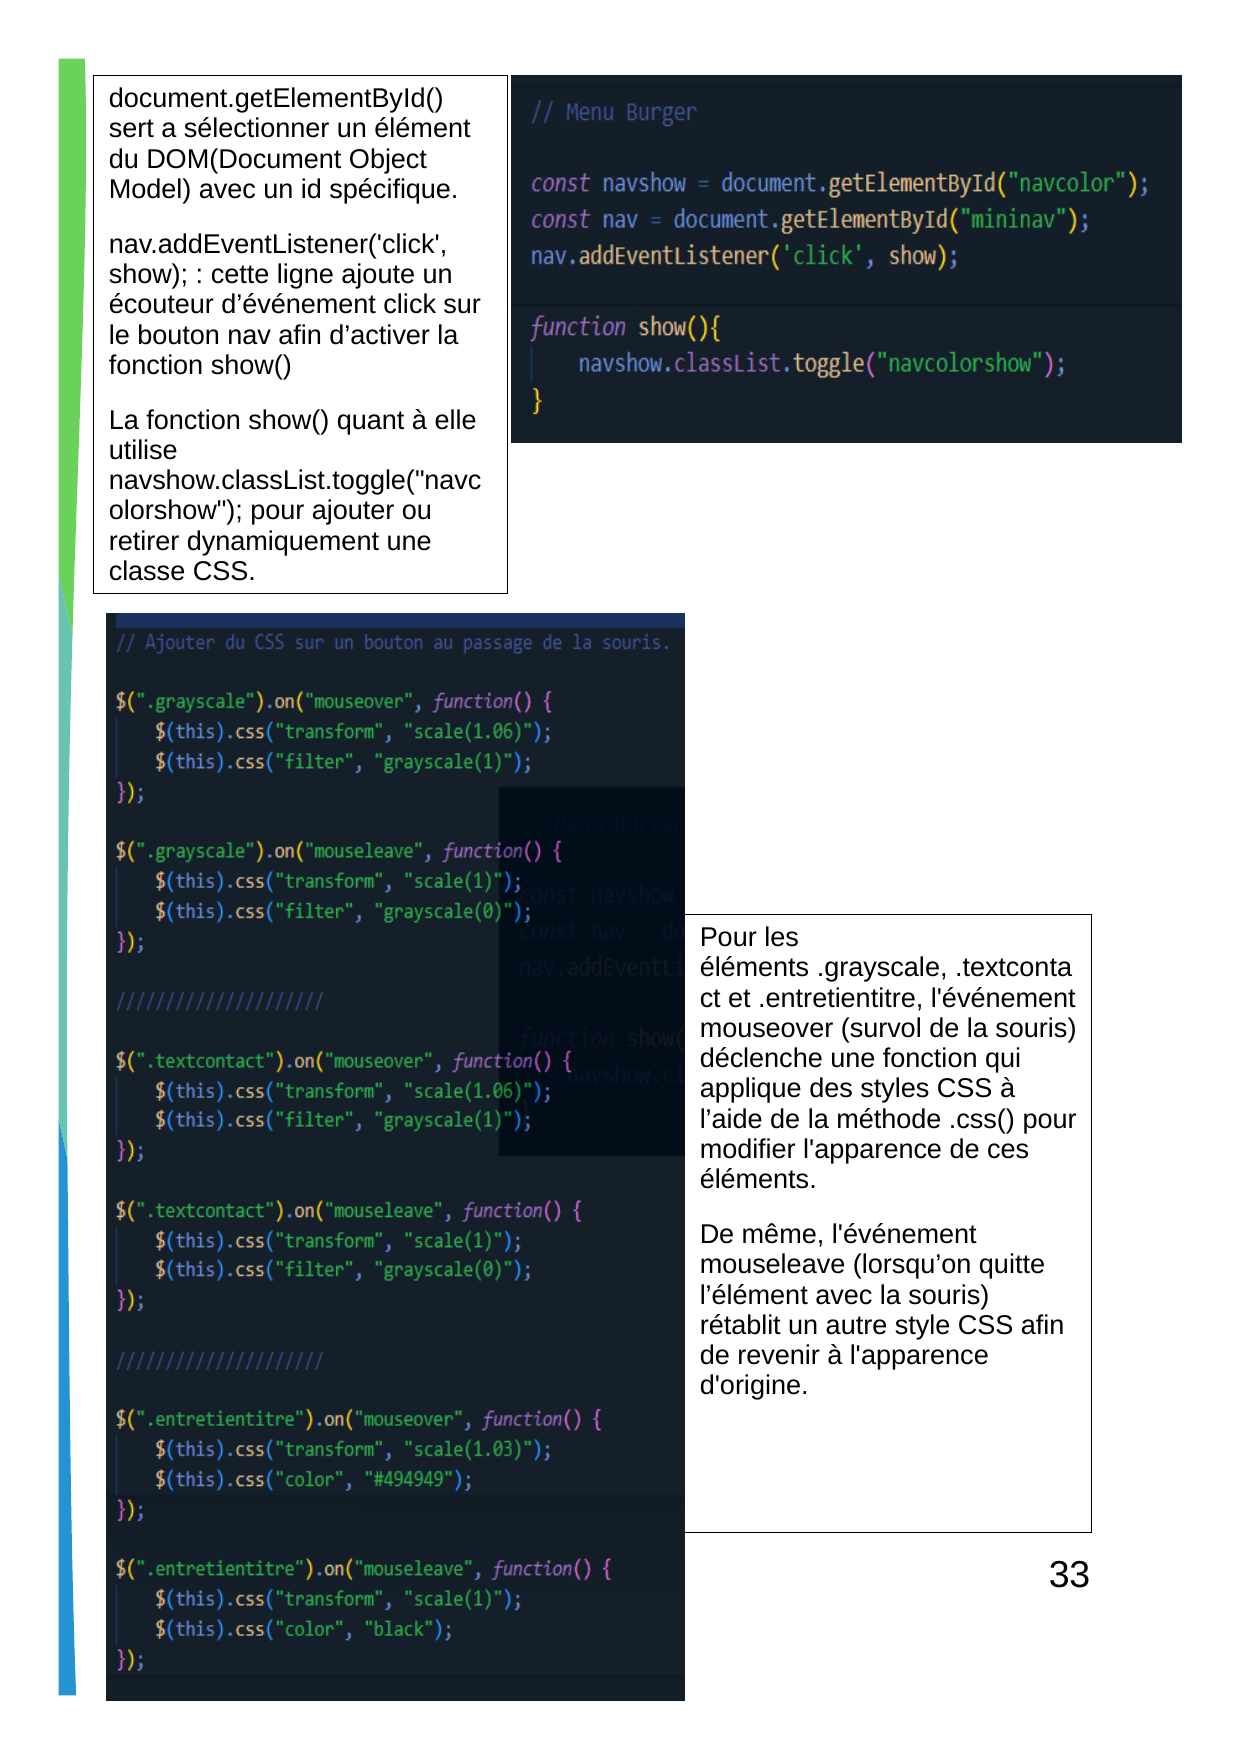

document.getElementById() sert a sélectionner un élément du DOM(Document Object Model) avec un id spécifique.
nav.addEventListener('click', show); : cette ligne ajoute un écouteur d’événement click sur le bouton nav afin d’activer la fonction show()
La fonction show() quant à elle utilise navshow.classList.toggle("navcolorshow"); pour ajouter ou retirer dynamiquement une classe CSS.
Pour les éléments .grayscale, .textcontact et .entretientitre, l'événement mouseover (survol de la souris) déclenche une fonction qui applique des styles CSS à l’aide de la méthode .css() pour modifier l'apparence de ces éléments.
De même, l'événement mouseleave (lorsqu’on quitte l’élément avec la souris) rétablit un autre style CSS afin de revenir à l'apparence d'origine.